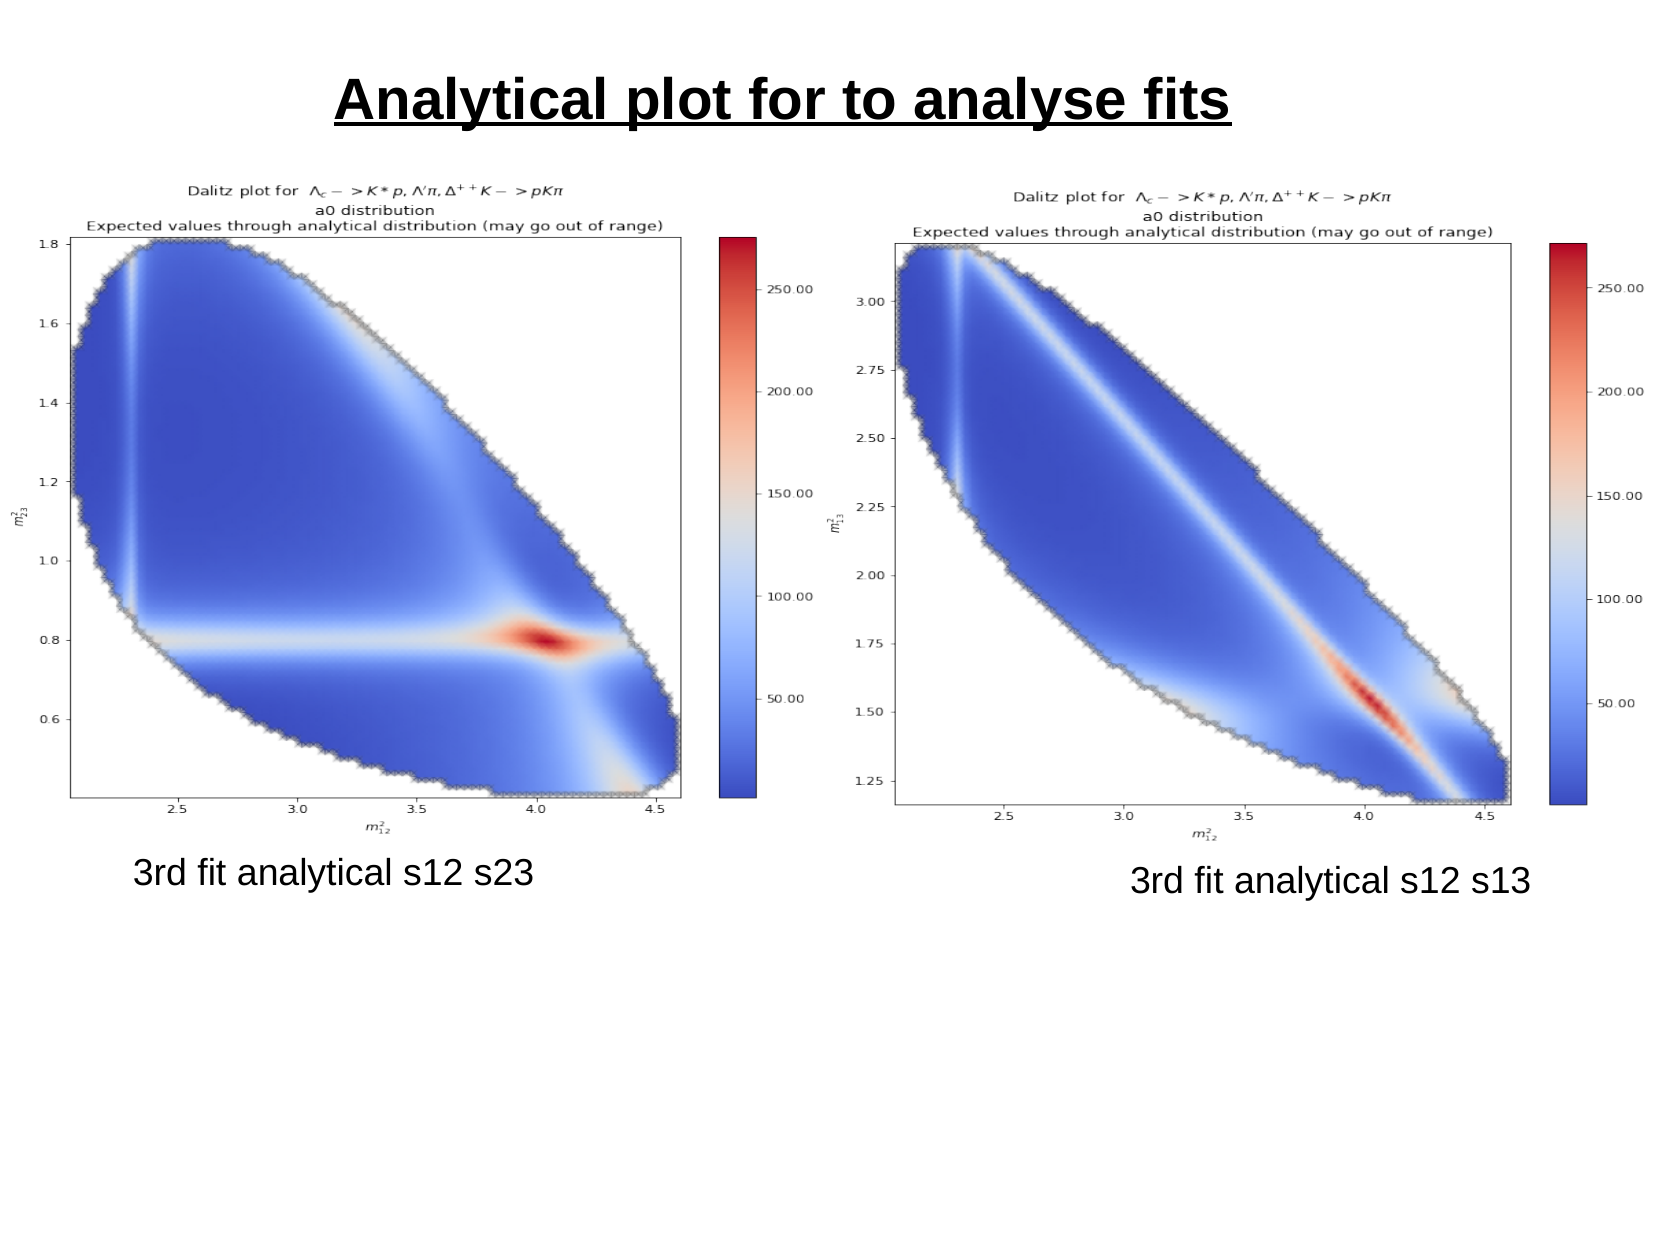

Analytical plot for to analyse fits
3rd fit analytical s12 s23
3rd fit analytical s12 s13